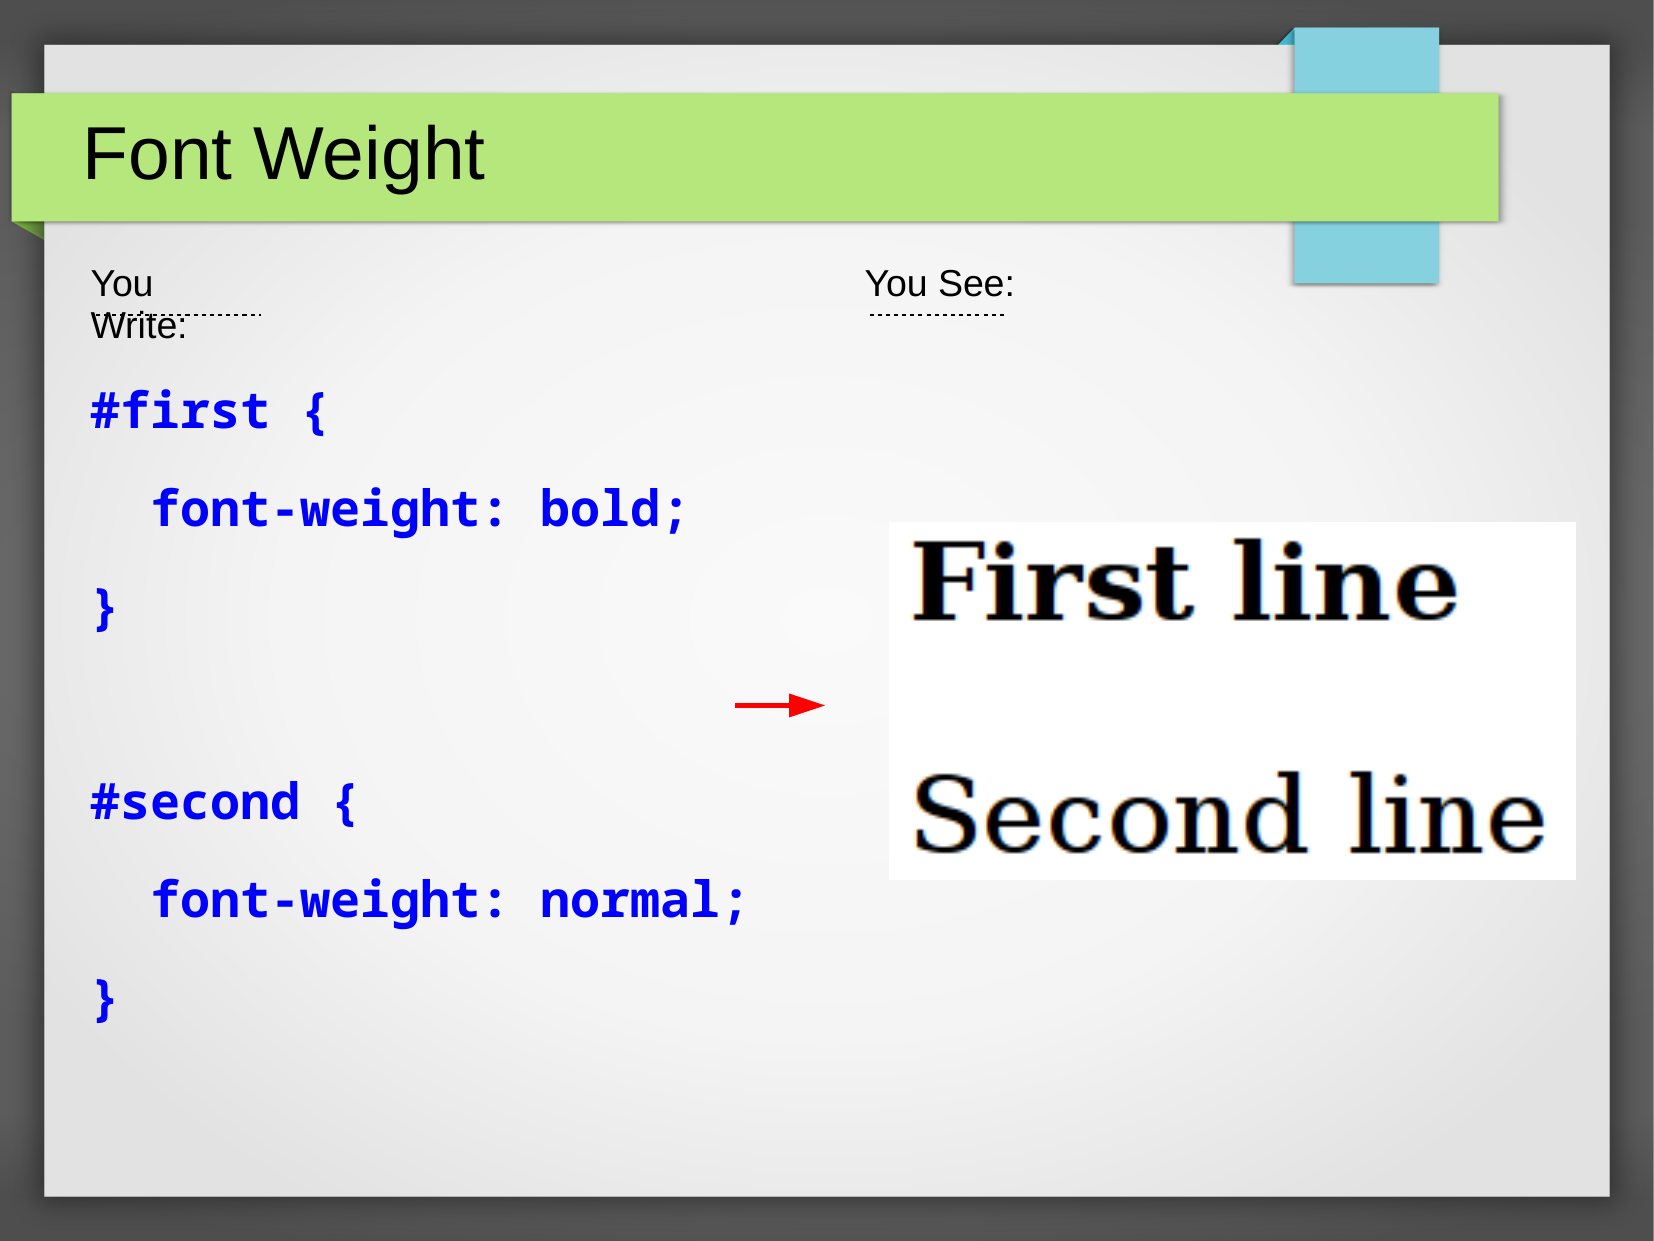

# Font Weight
You Write:
You See:
#first {
 font-weight: bold;
}
#second {
 font-weight: normal;
}